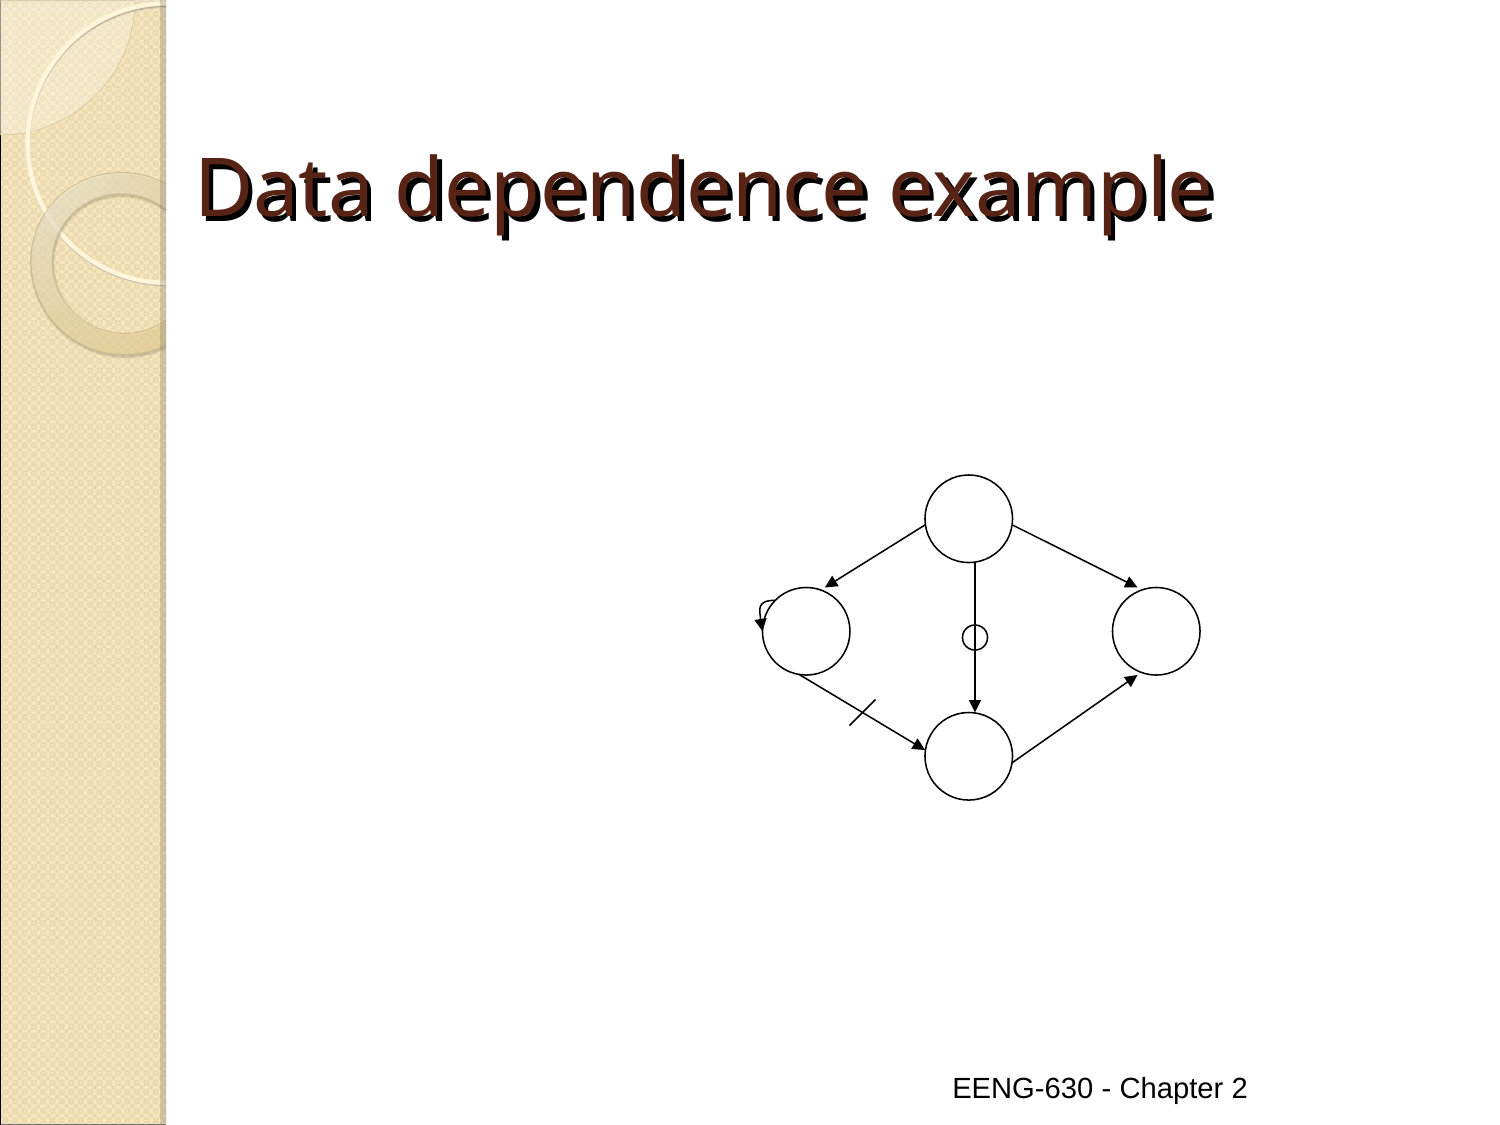

# Data dependence example
S1: Load R1, A
S2: Add R2, R1
S3: Move R1, R3
S4: Store B, R1
S1
S2
S4
S3
EENG-630 - Chapter 2